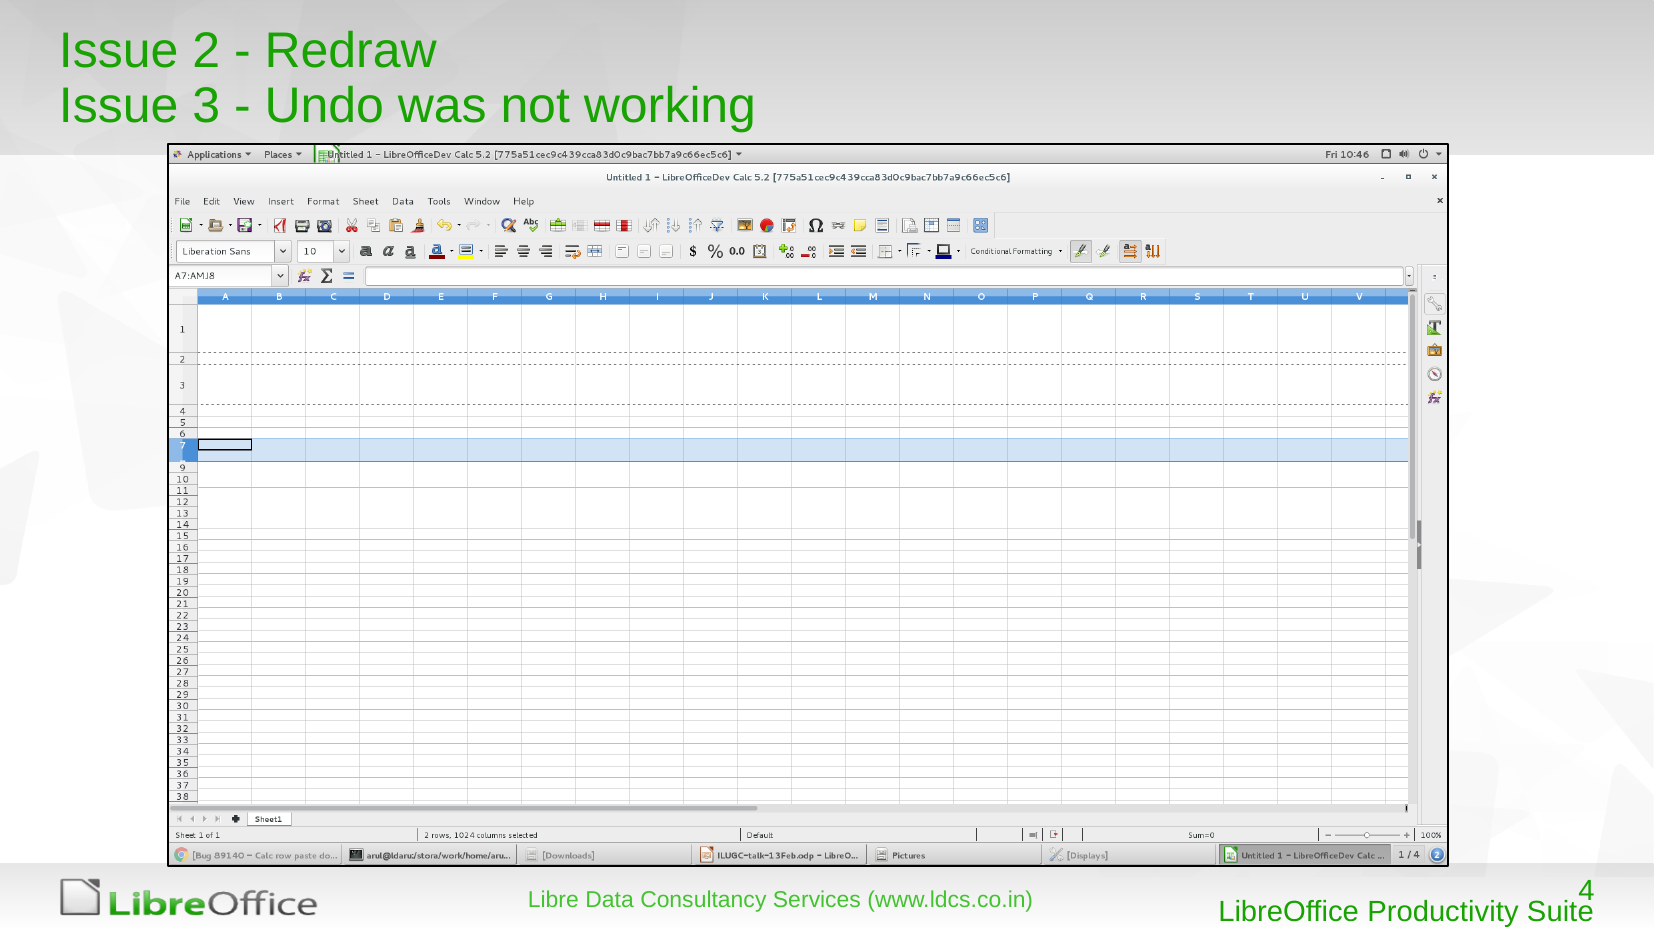

# Issue 2 - Redraw Issue 3 - Undo was not working
4
| Libre Data Consultancy Services (www.ldcs.co.in) |
| --- |
LibreOffice Productivity Suite